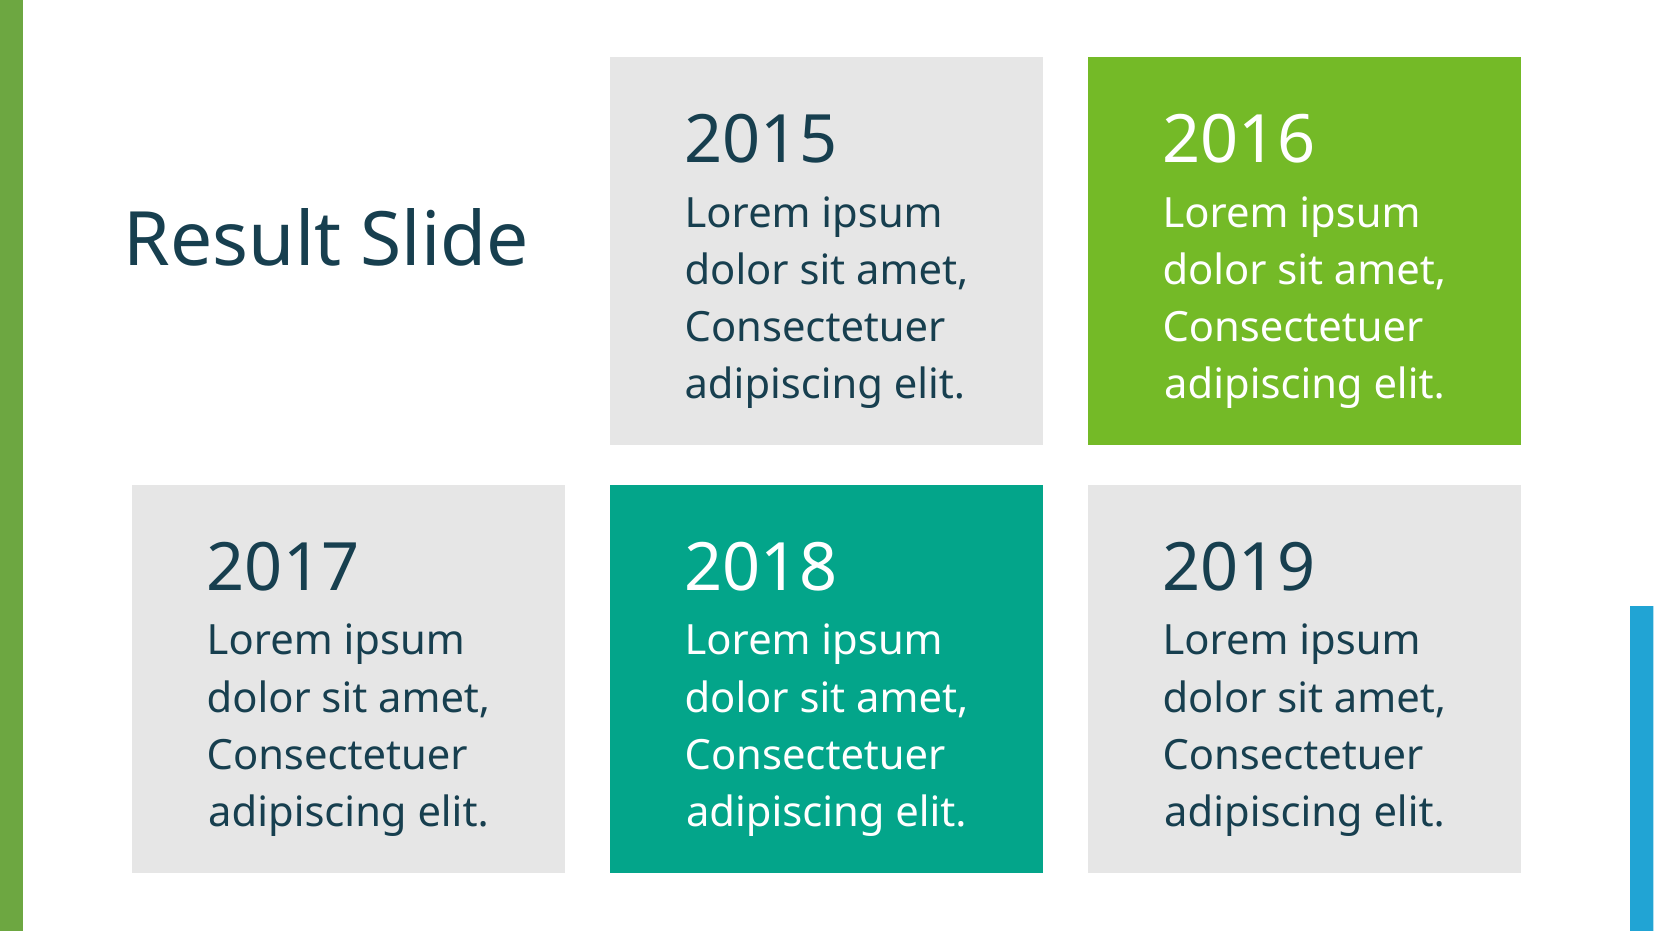

# Result Slide
2015
Lorem ipsum
dolor sit amet,
Consectetuer
adipiscing elit.
2016
Lorem ipsum
dolor sit amet,
Consectetuer
adipiscing elit.
2017
Lorem ipsum
dolor sit amet,
Consectetuer
adipiscing elit.
2018
Lorem ipsum
dolor sit amet,
Consectetuer
adipiscing elit.
2019
Lorem ipsum
dolor sit amet,
Consectetuer
adipiscing elit.